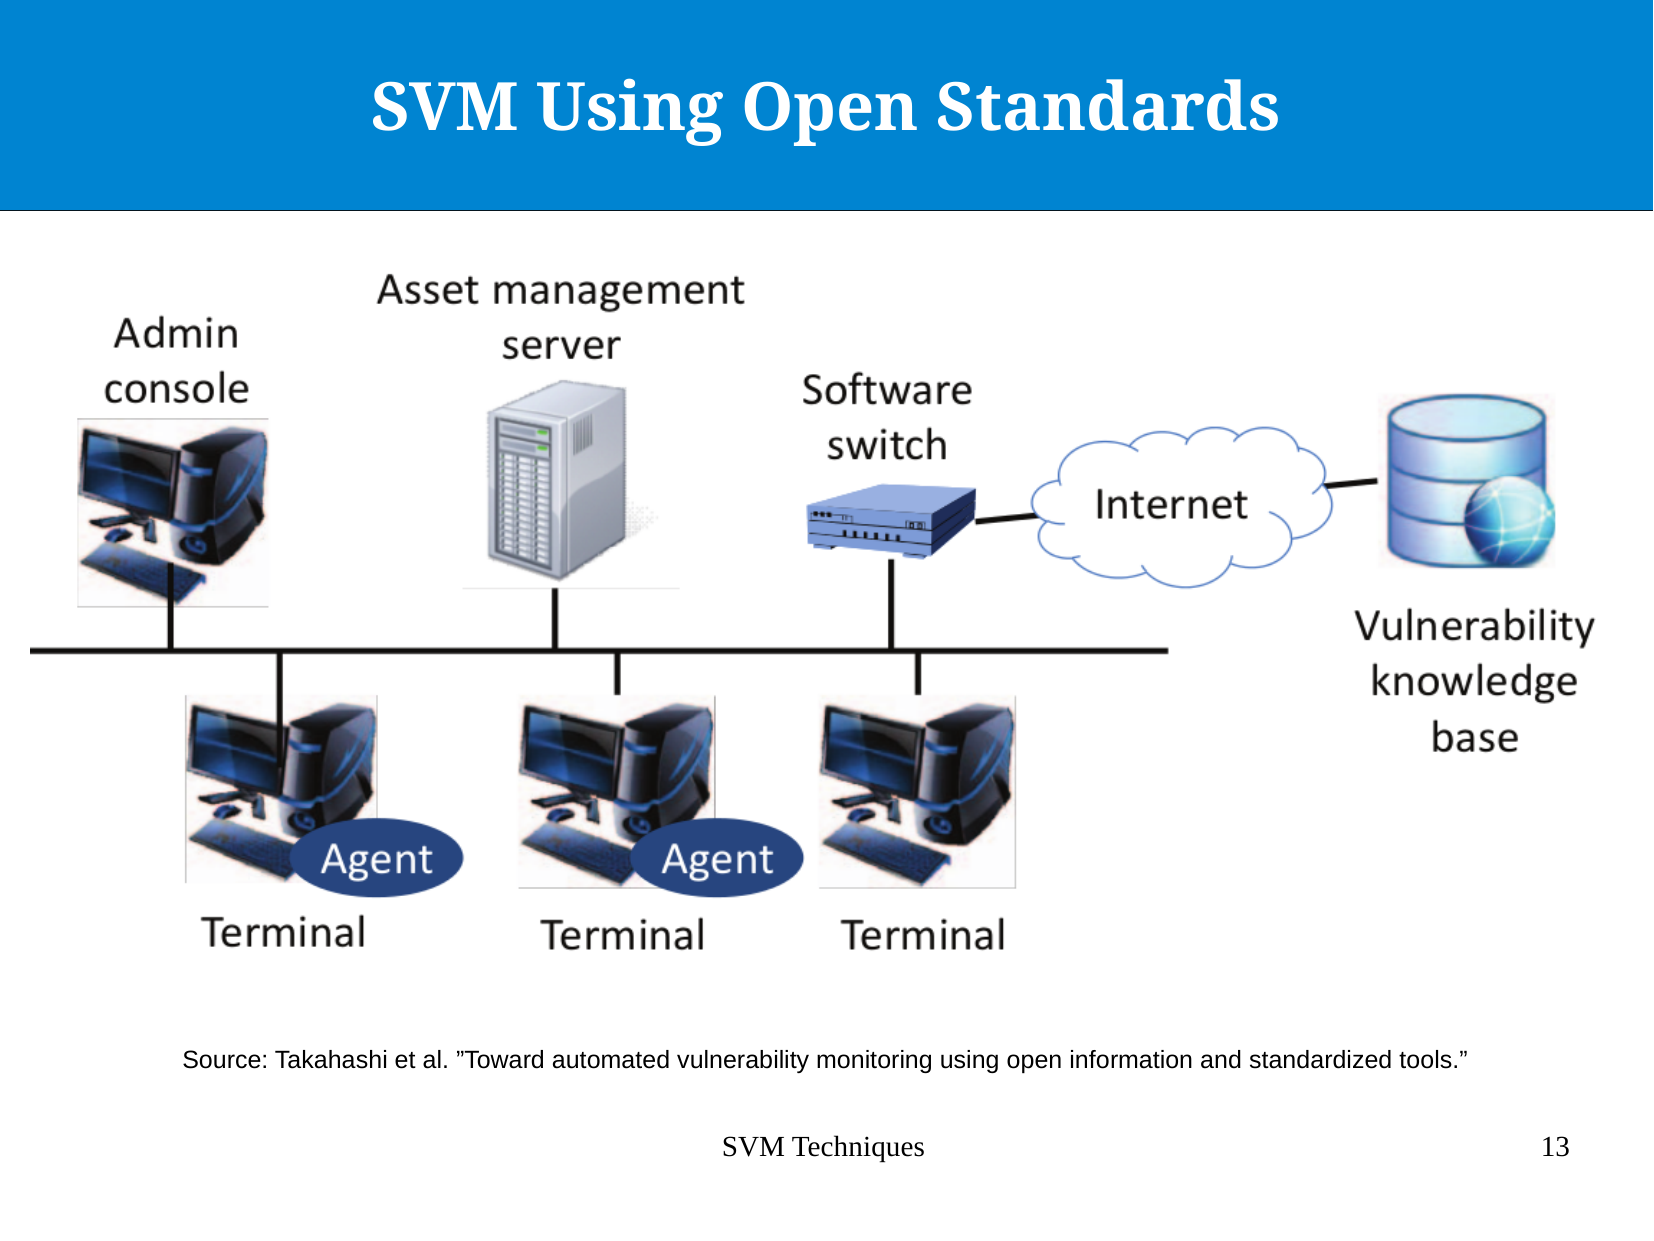

# SVM Using Open Standards
 Takahashi et al. ”Toward automated vulnerability monitoring using open information and standardized tools.”
Source: Takahashi et al. ”Toward automated vulnerability monitoring using open information and standardized tools.”
SVM Techniques
13